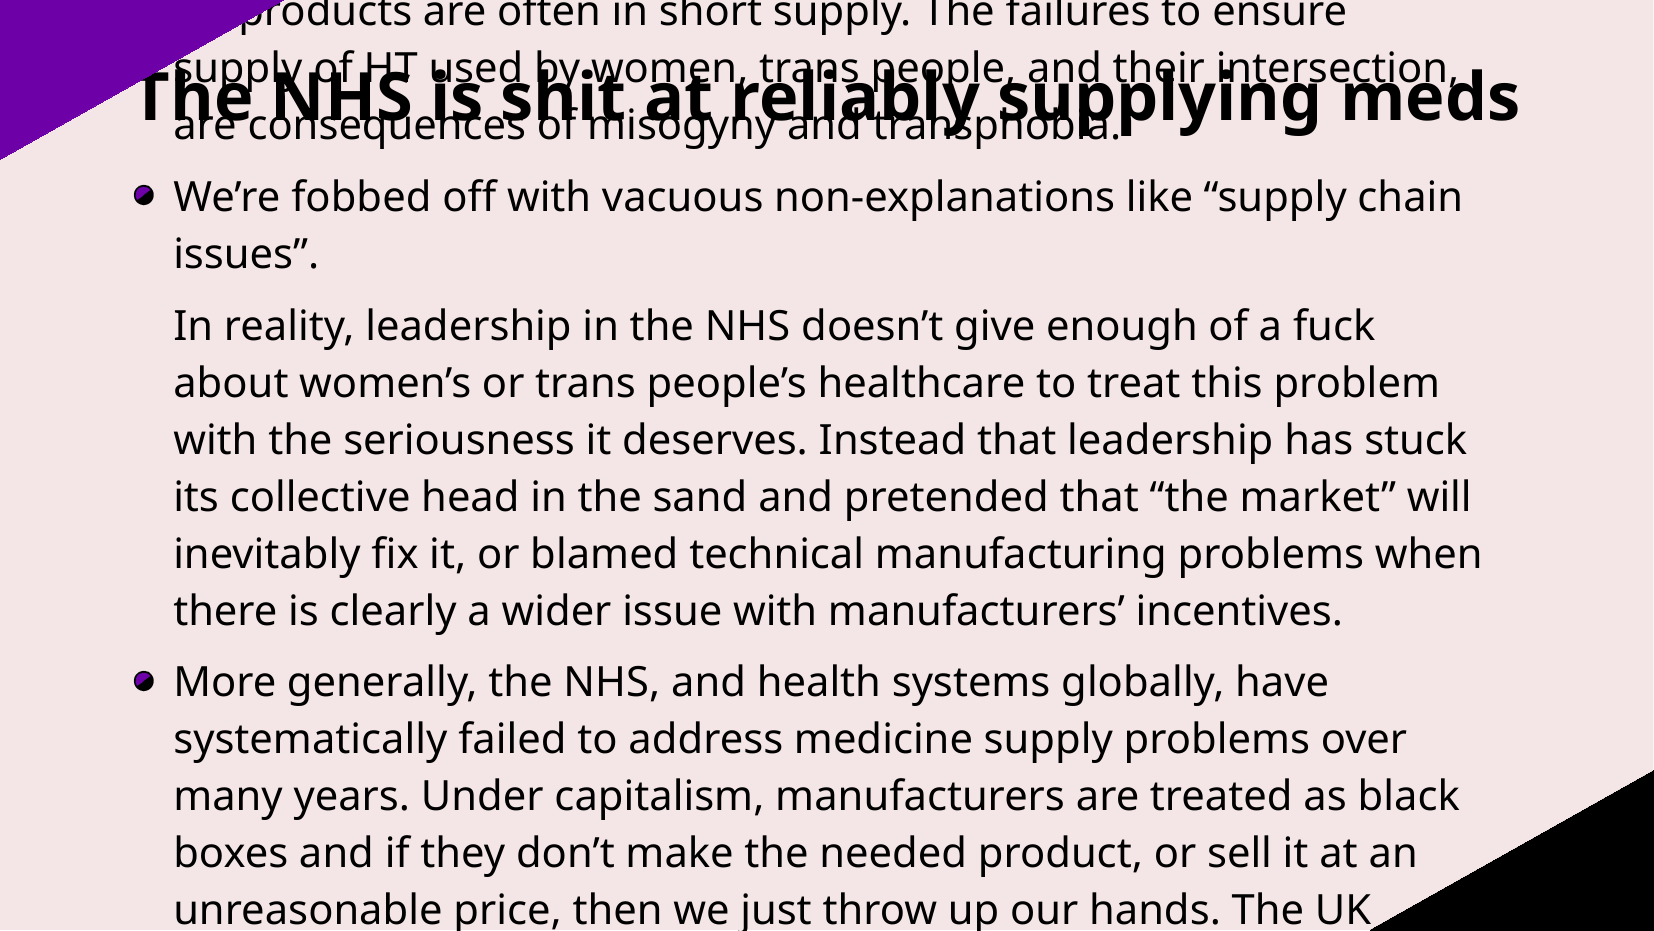

HT products are often in short supply. The failures to ensure supply of HT used by women, trans people, and their intersection, are consequences of misogyny and transphobia.
We’re fobbed off with vacuous non-explanations like “supply chain issues”.
In reality, leadership in the NHS doesn’t give enough of a fuck about women’s or trans people’s healthcare to treat this problem with the seriousness it deserves. Instead that leadership has stuck its collective head in the sand and pretended that “the market” will inevitably fix it, or blamed technical manufacturing problems when there is clearly a wider issue with manufacturers’ incentives.
More generally, the NHS, and health systems globally, have systematically failed to address medicine supply problems over many years. Under capitalism, manufacturers are treated as black boxes and if they don’t make the needed product, or sell it at an unreasonable price, then we just throw up our hands. The UK media has failed to adequately hold the NHS to account as being responsible for ensuring supply for UK patients.
# The NHS is shit at reliably supplying meds